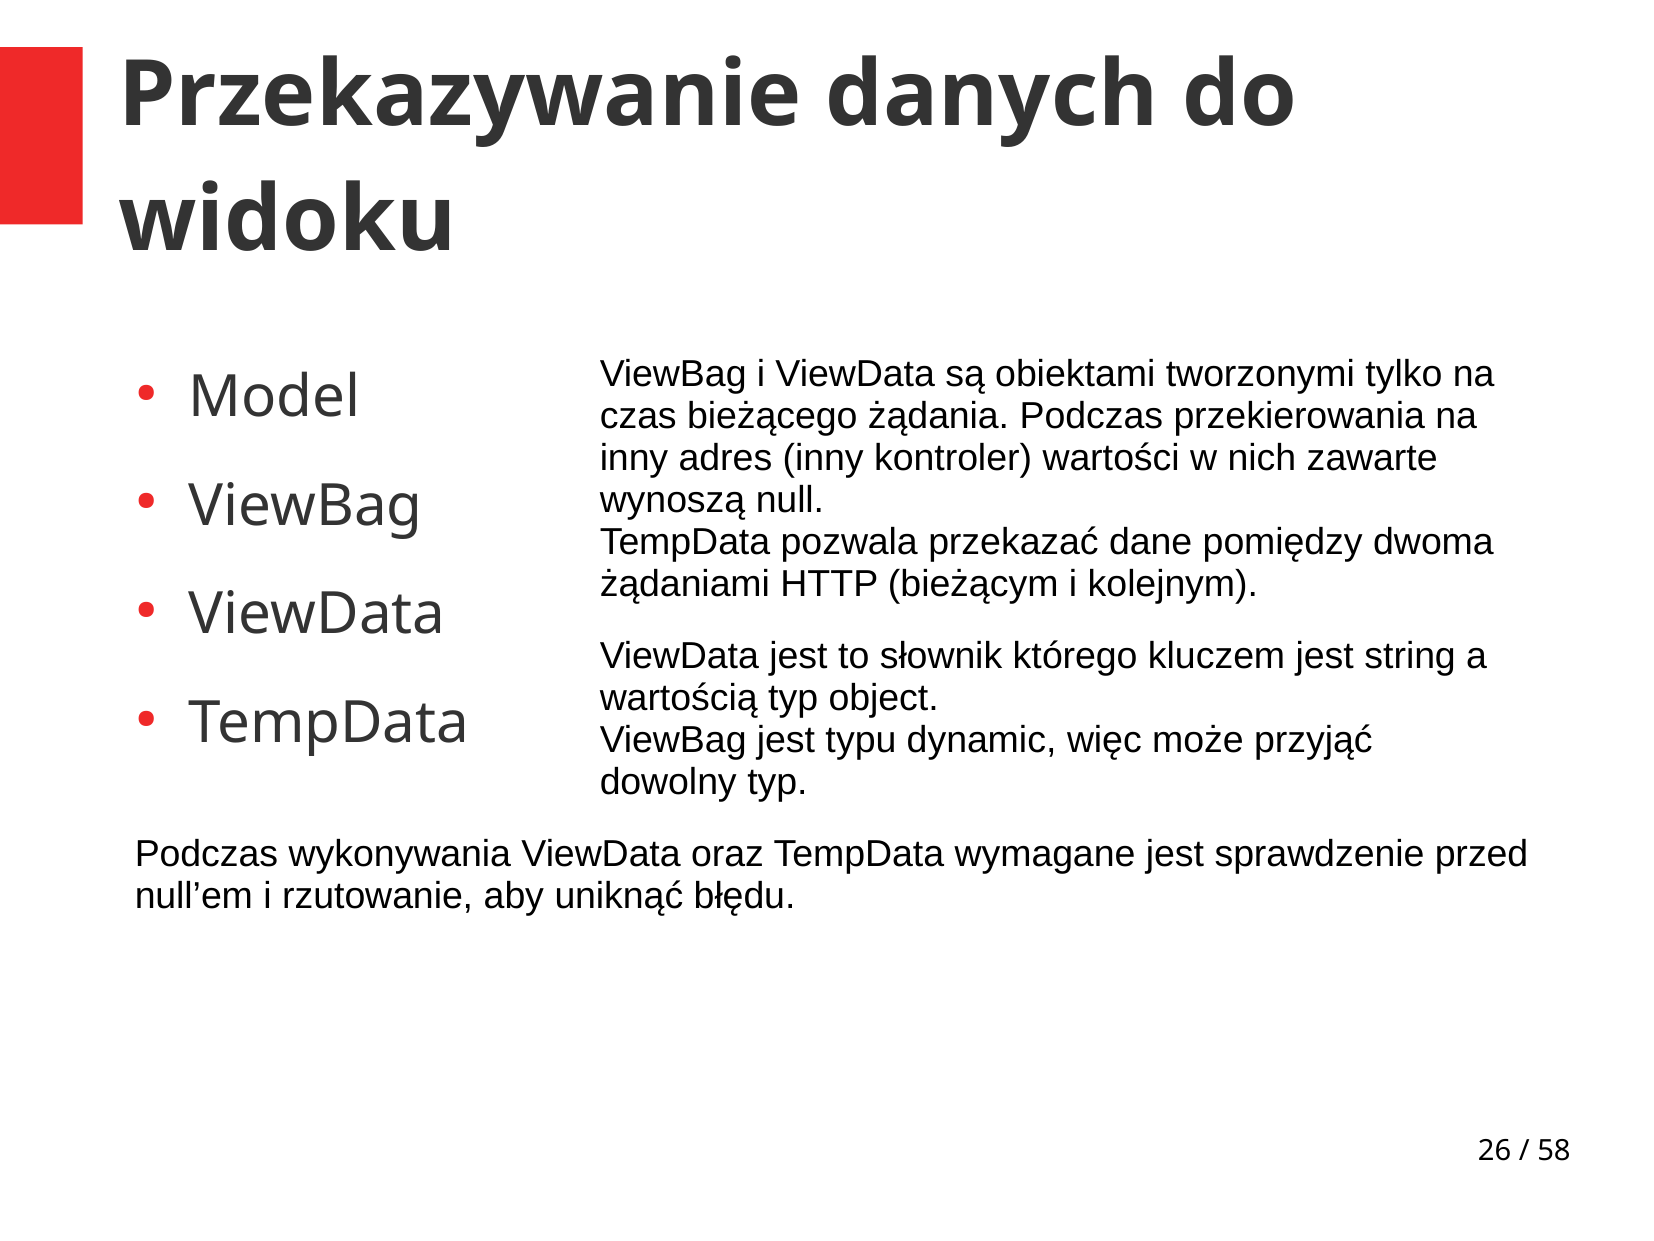

# Przekazywanie danych do widoku
ViewBag i ViewData są obiektami tworzonymi tylko na czas bieżącego żądania. Podczas przekierowania na inny adres (inny kontroler) wartości w nich zawarte wynoszą null.
TempData pozwala przekazać dane pomiędzy dwoma żądaniami HTTP (bieżącym i kolejnym).
Model
ViewBag
ViewData
TempData
ViewData jest to słownik którego kluczem jest string a wartością typ object.
ViewBag jest typu dynamic, więc może przyjąć dowolny typ.
Podczas wykonywania ViewData oraz TempData wymagane jest sprawdzenie przed null’em i rzutowanie, aby uniknąć błędu.
26